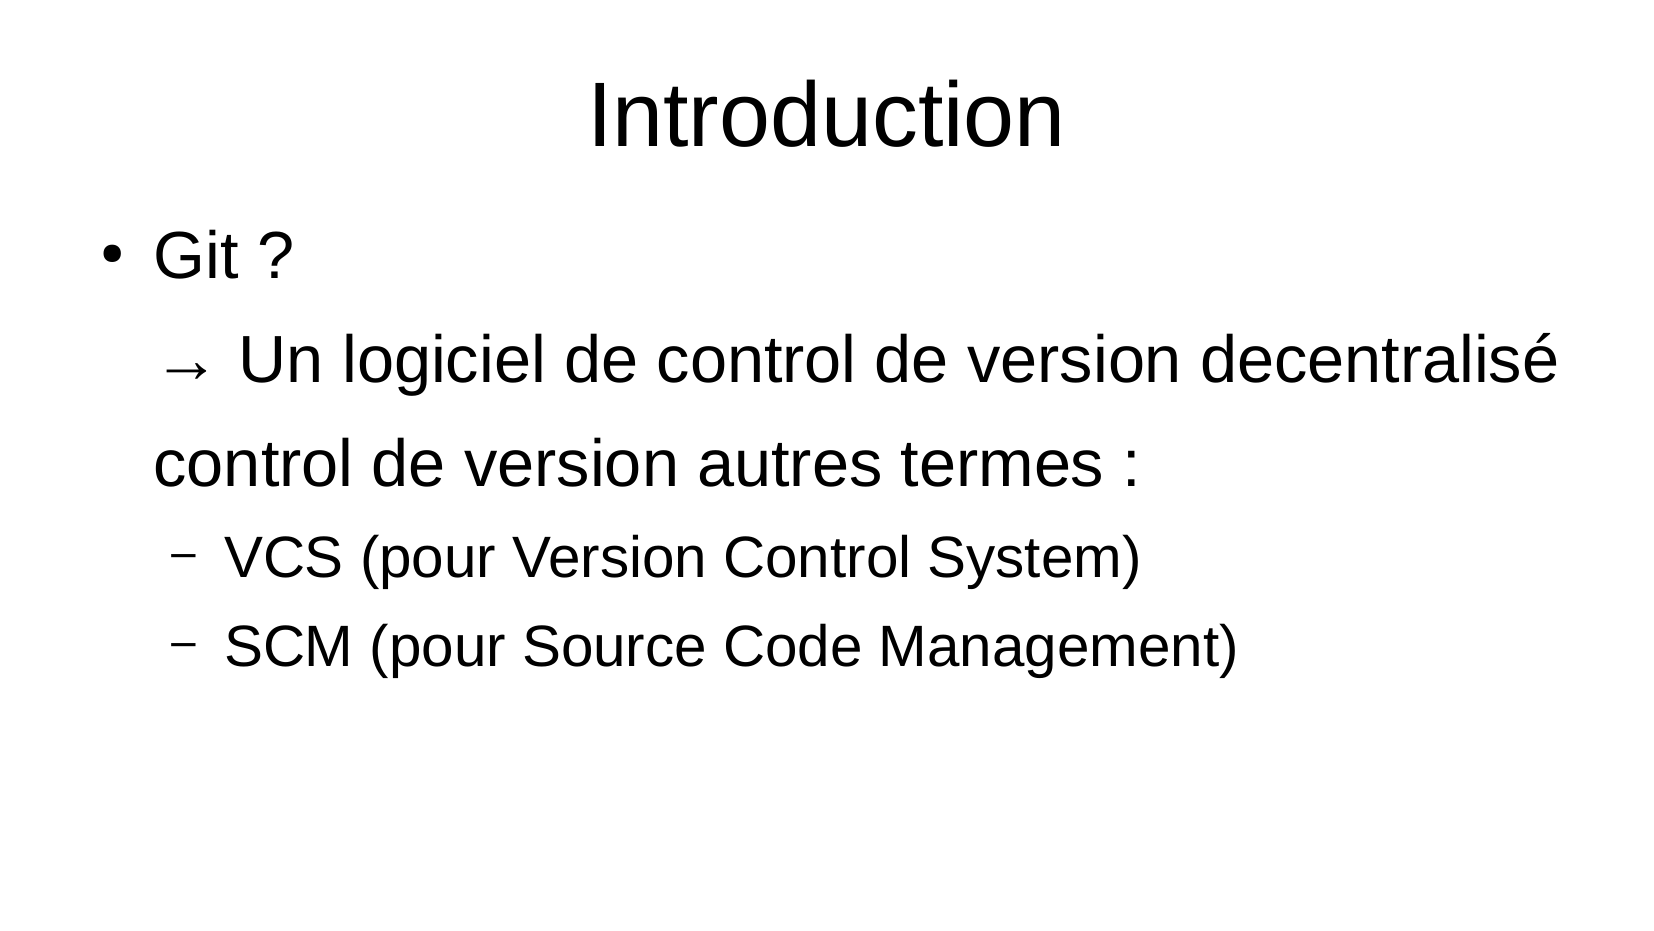

# Introduction
Git ?
→ Un logiciel de control de version decentralisé
control de version autres termes :
VCS (pour Version Control System)
SCM (pour Source Code Management)